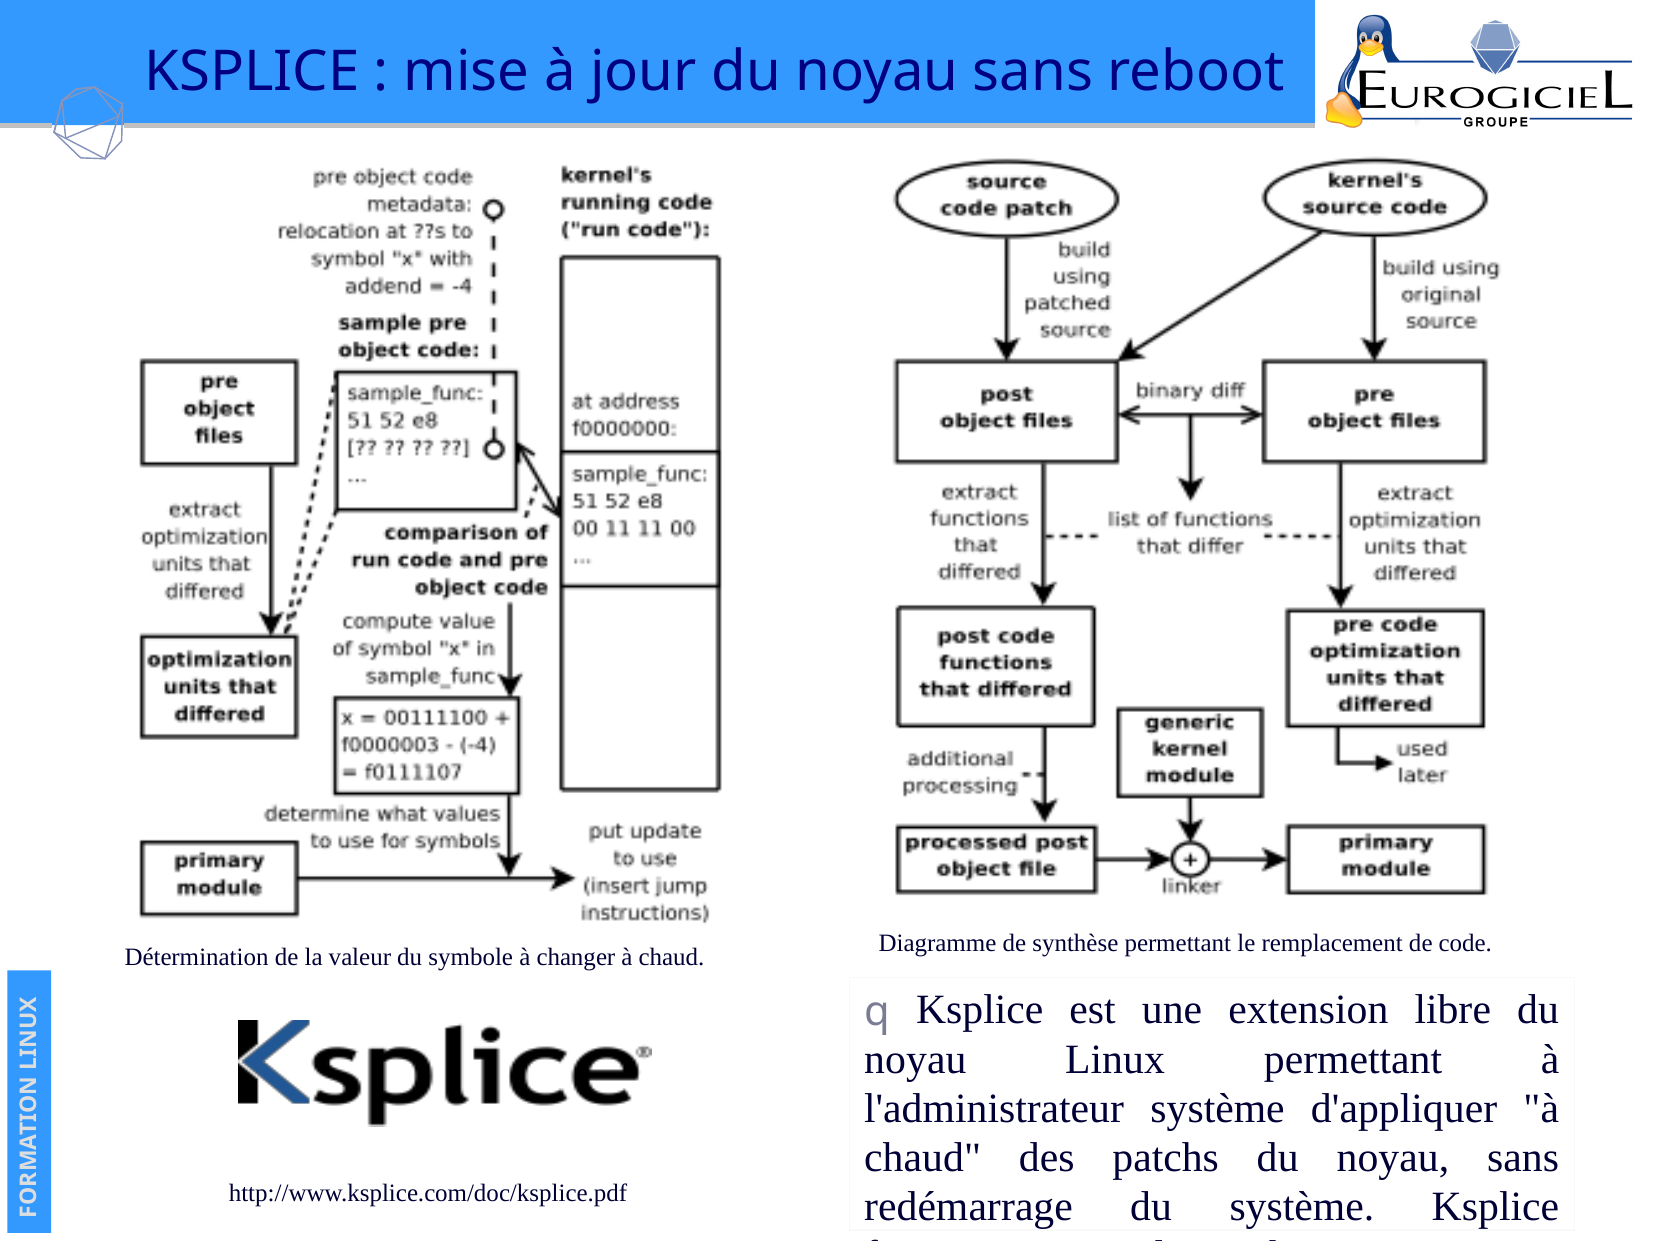

# KSPLICE : mise à jour du noyau sans reboot
Diagramme de synthèse permettant le remplacement de code.
Détermination de la valeur du symbole à changer à chaud.
 Ksplice est une extension libre du noyau Linux permettant à l'administrateur système d'appliquer "à chaud" des patchs du noyau, sans redémarrage du système. Ksplice fonctionne pour les architectures x86 et x86-64 et est développé par Ksplice, Inc sous GNU General Public License.
http://www.ksplice.com/doc/ksplice.pdf